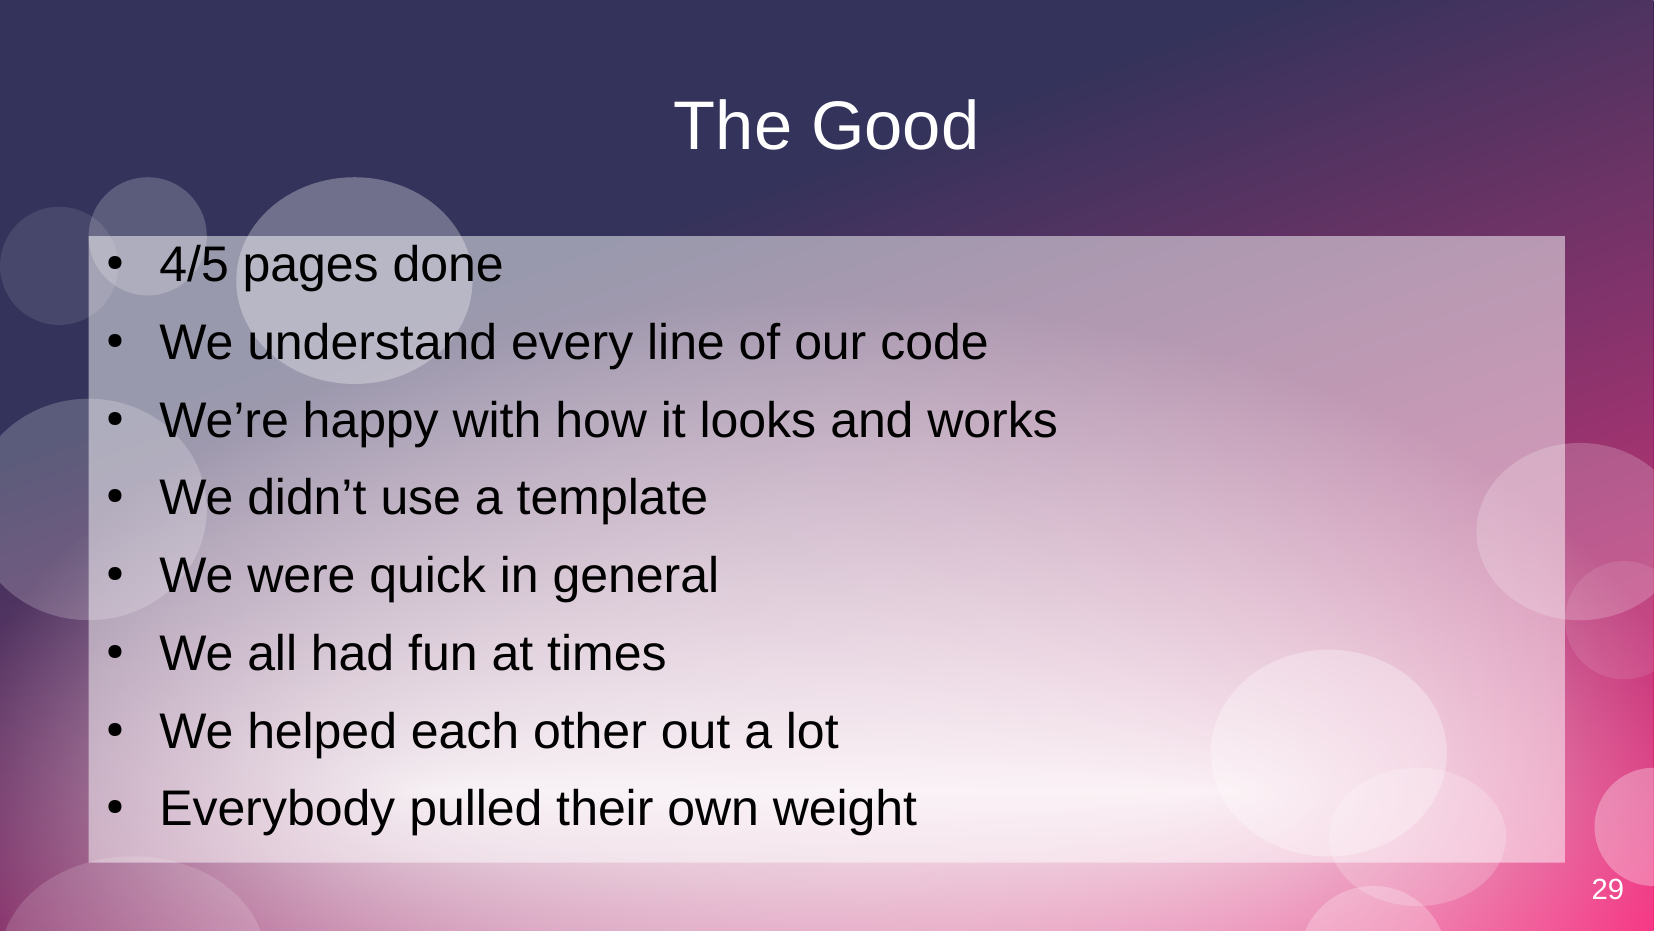

# The Good
4/5 pages done
We understand every line of our code
We’re happy with how it looks and works
We didn’t use a template
We were quick in general
We all had fun at times
We helped each other out a lot
Everybody pulled their own weight